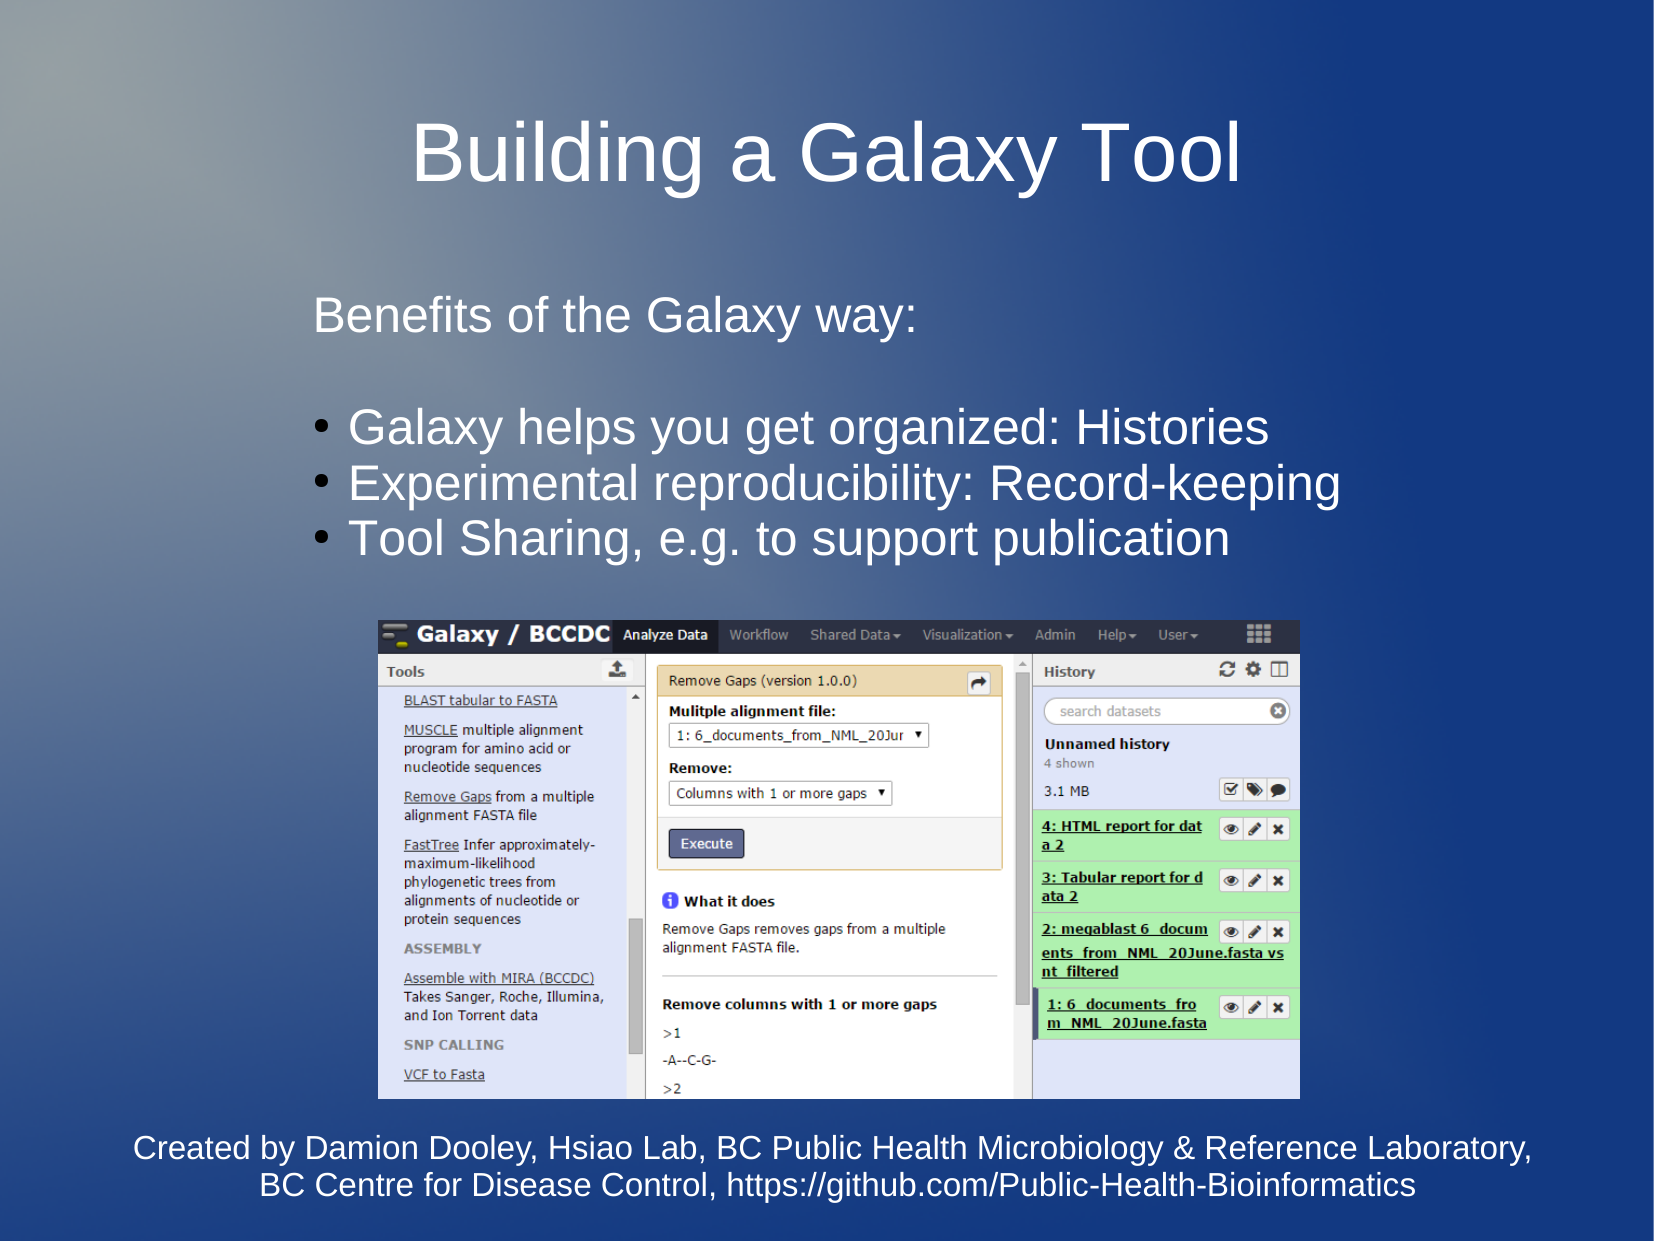

# Building a Galaxy Tool
Benefits of the Galaxy way:
Galaxy helps you get organized: Histories
Experimental reproducibility: Record-keeping
Tool Sharing, e.g. to support publication
Created by Damion Dooley, Hsiao Lab, BC Public Health Microbiology & Reference Laboratory,
BC Centre for Disease Control, https://github.com/Public-Health-Bioinformatics